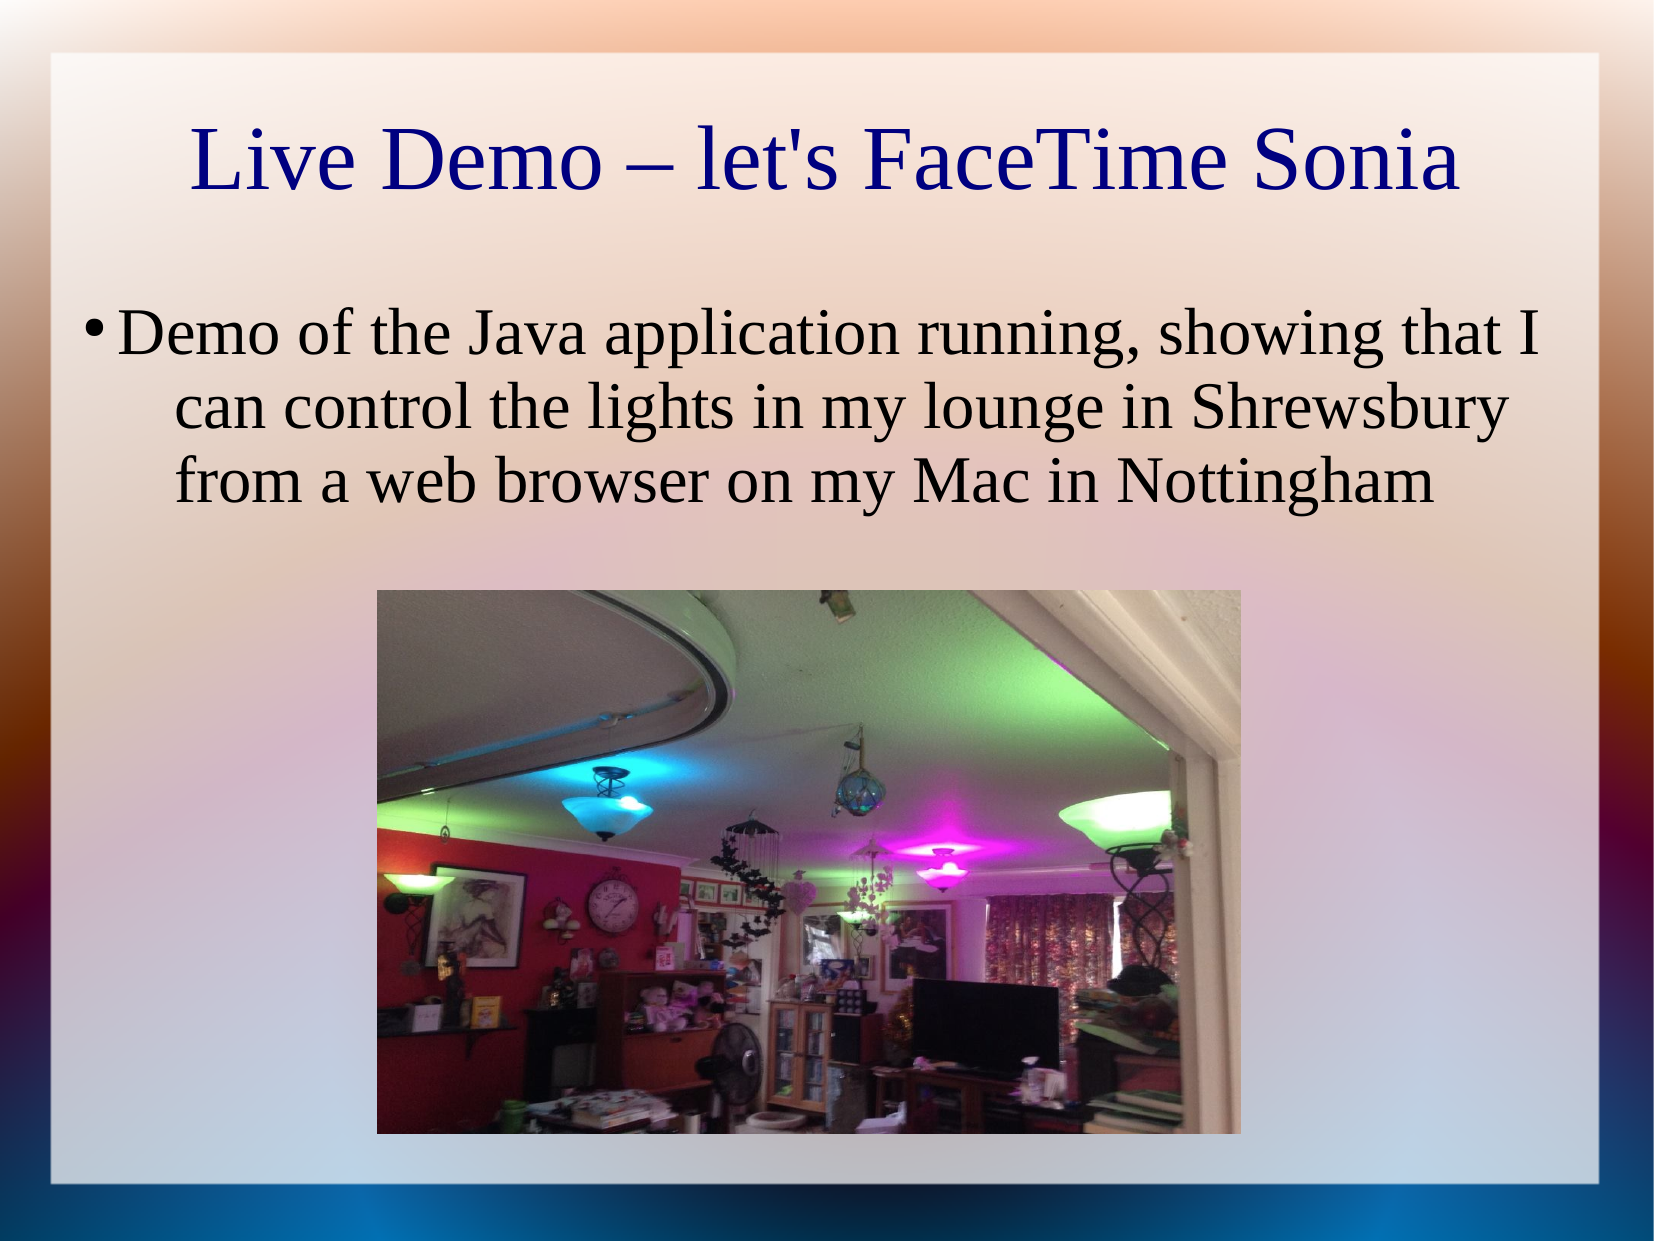

# Live Demo – let's FaceTime Sonia
Demo of the Java application running, showing that I can control the lights in my lounge in Shrewsbury from a web browser on my Mac in Nottingham